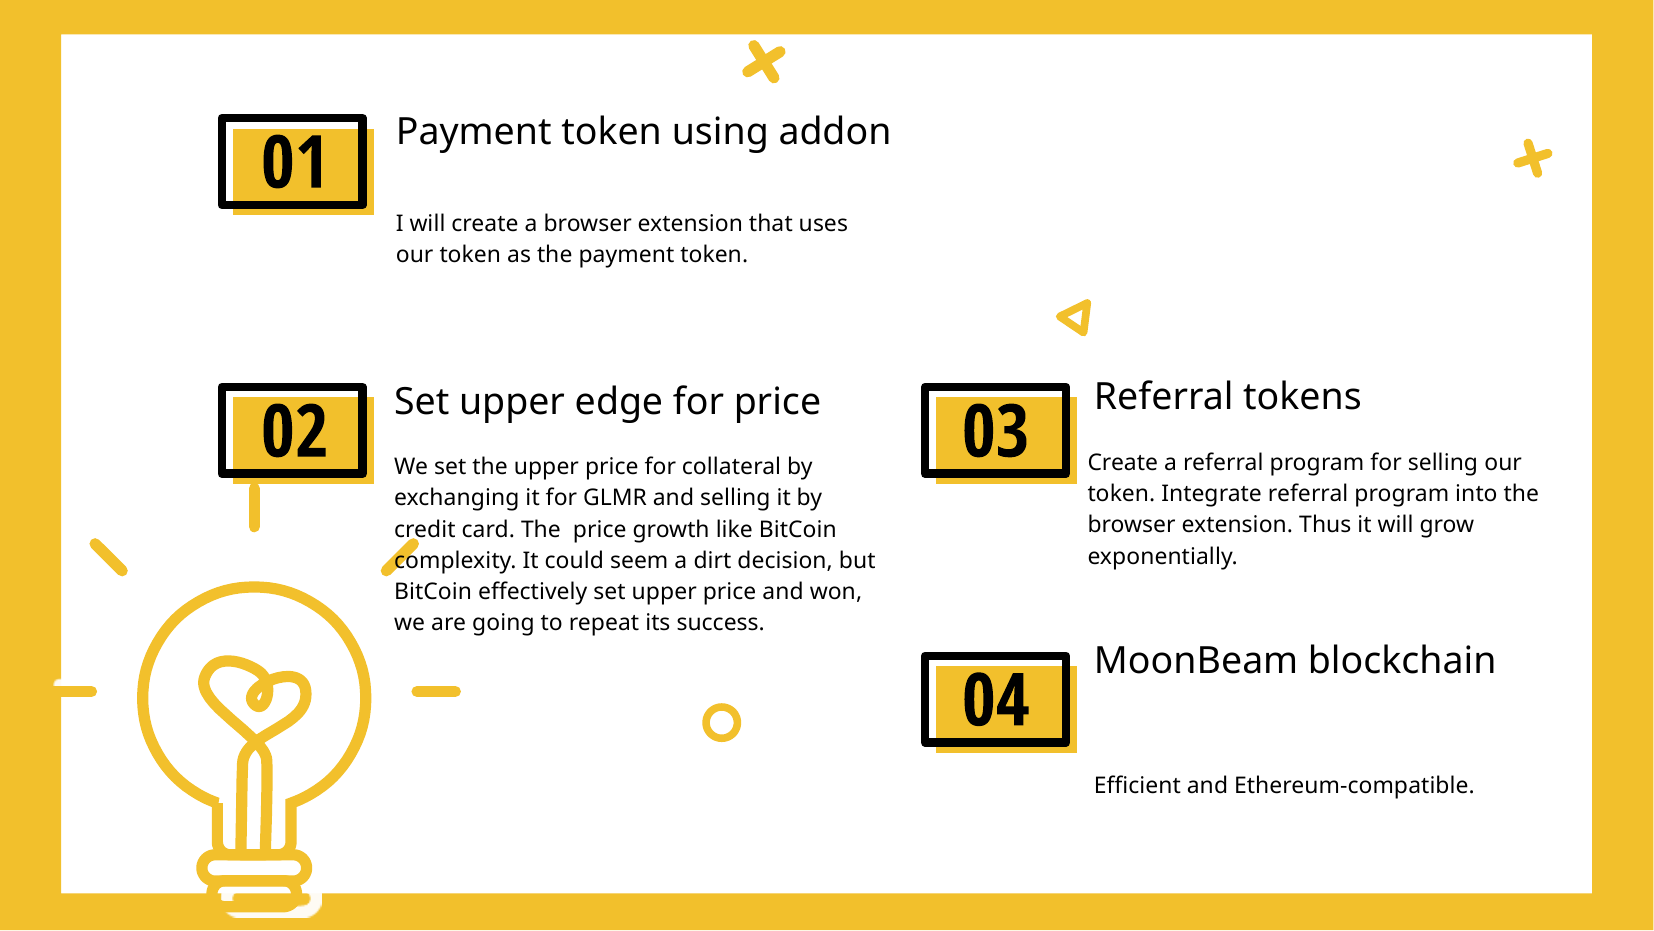

# Payment token using addon
I will create a browser extension that uses our token as the payment token.
Referral tokens
Set upper edge for price
Create a referral program for selling our token. Integrate referral program into the browser extension. Thus it will grow exponentially.
We set the upper price for collateral by exchanging it for GLMR and selling it by credit card. The price growth like BitCoin complexity. It could seem a dirt decision, but BitCoin effectively set upper price and won, we are going to repeat its success.
MoonBeam blockchain
Efficient and Ethereum-compatible.